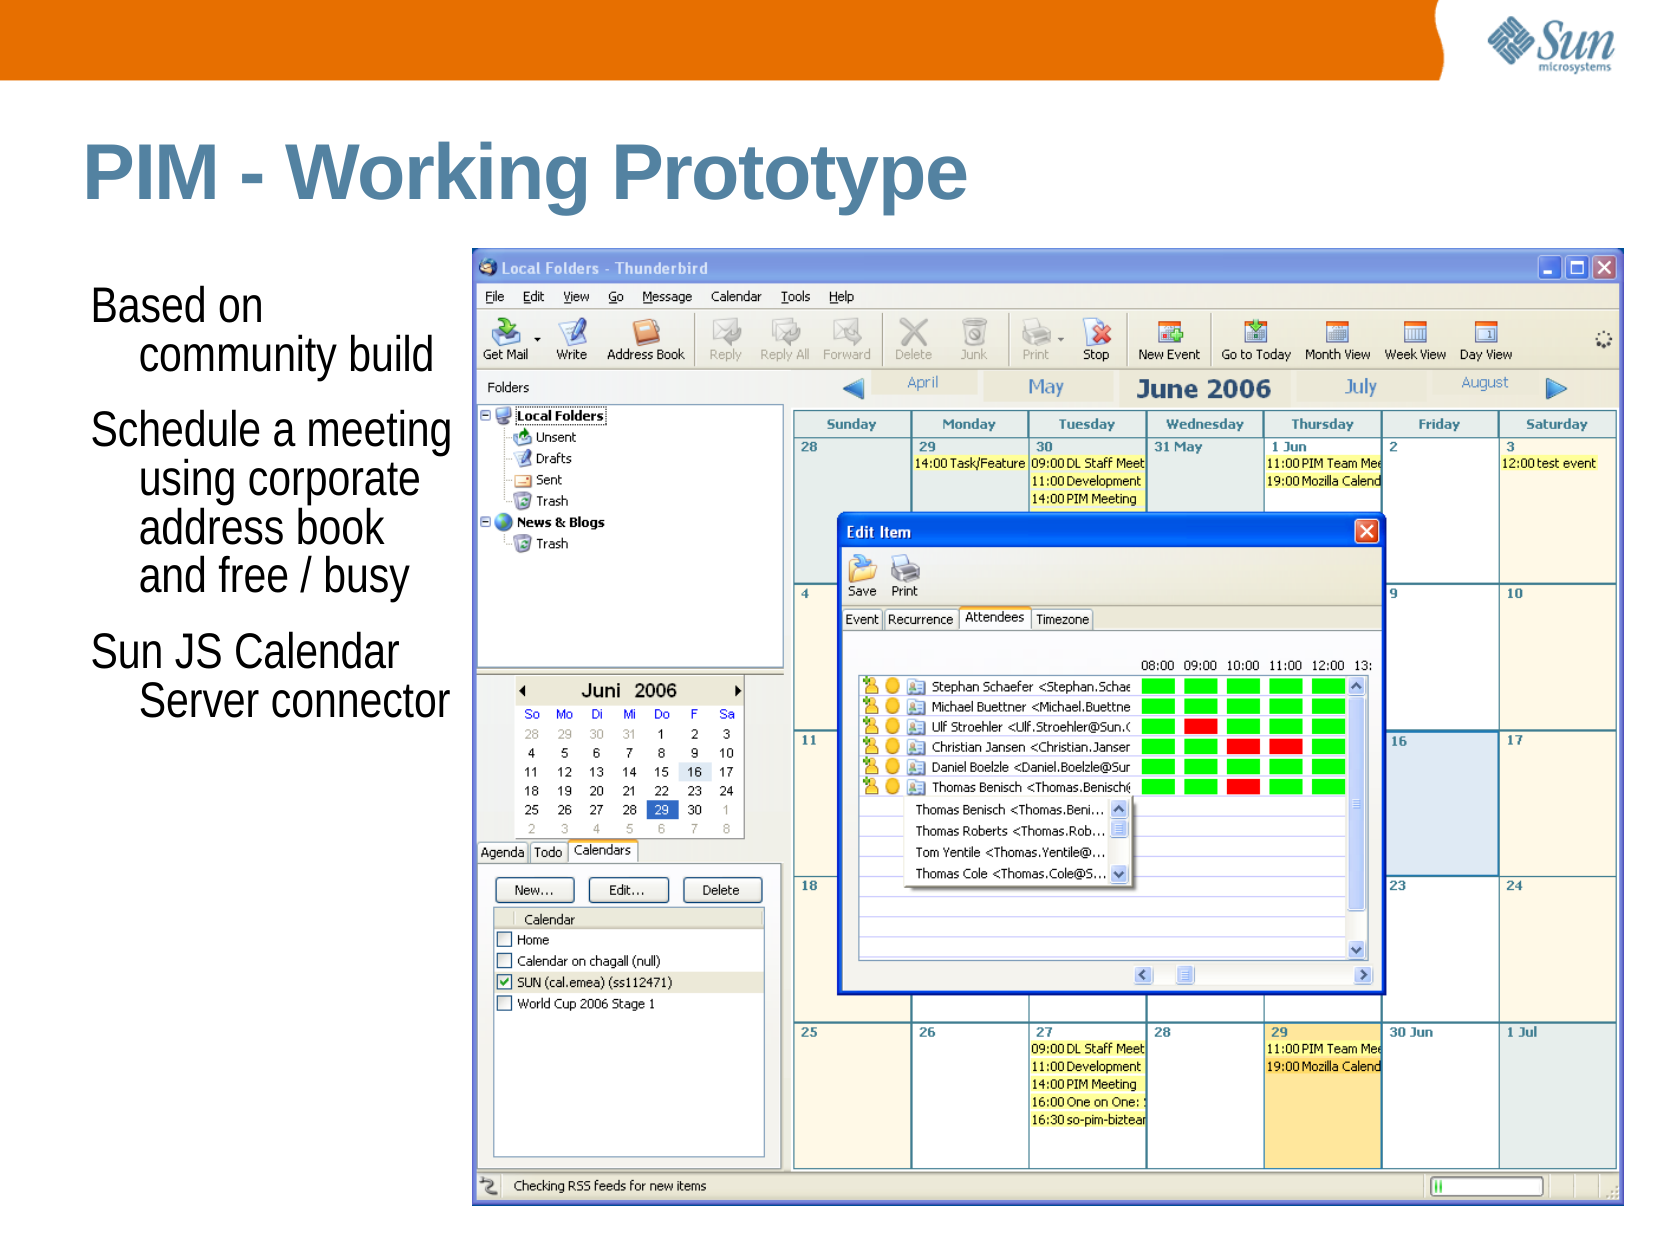

# PIM - Working Prototype
Based on community build
Schedule a meeting using corporate address book and free / busy
Sun JS Calendar Server connector